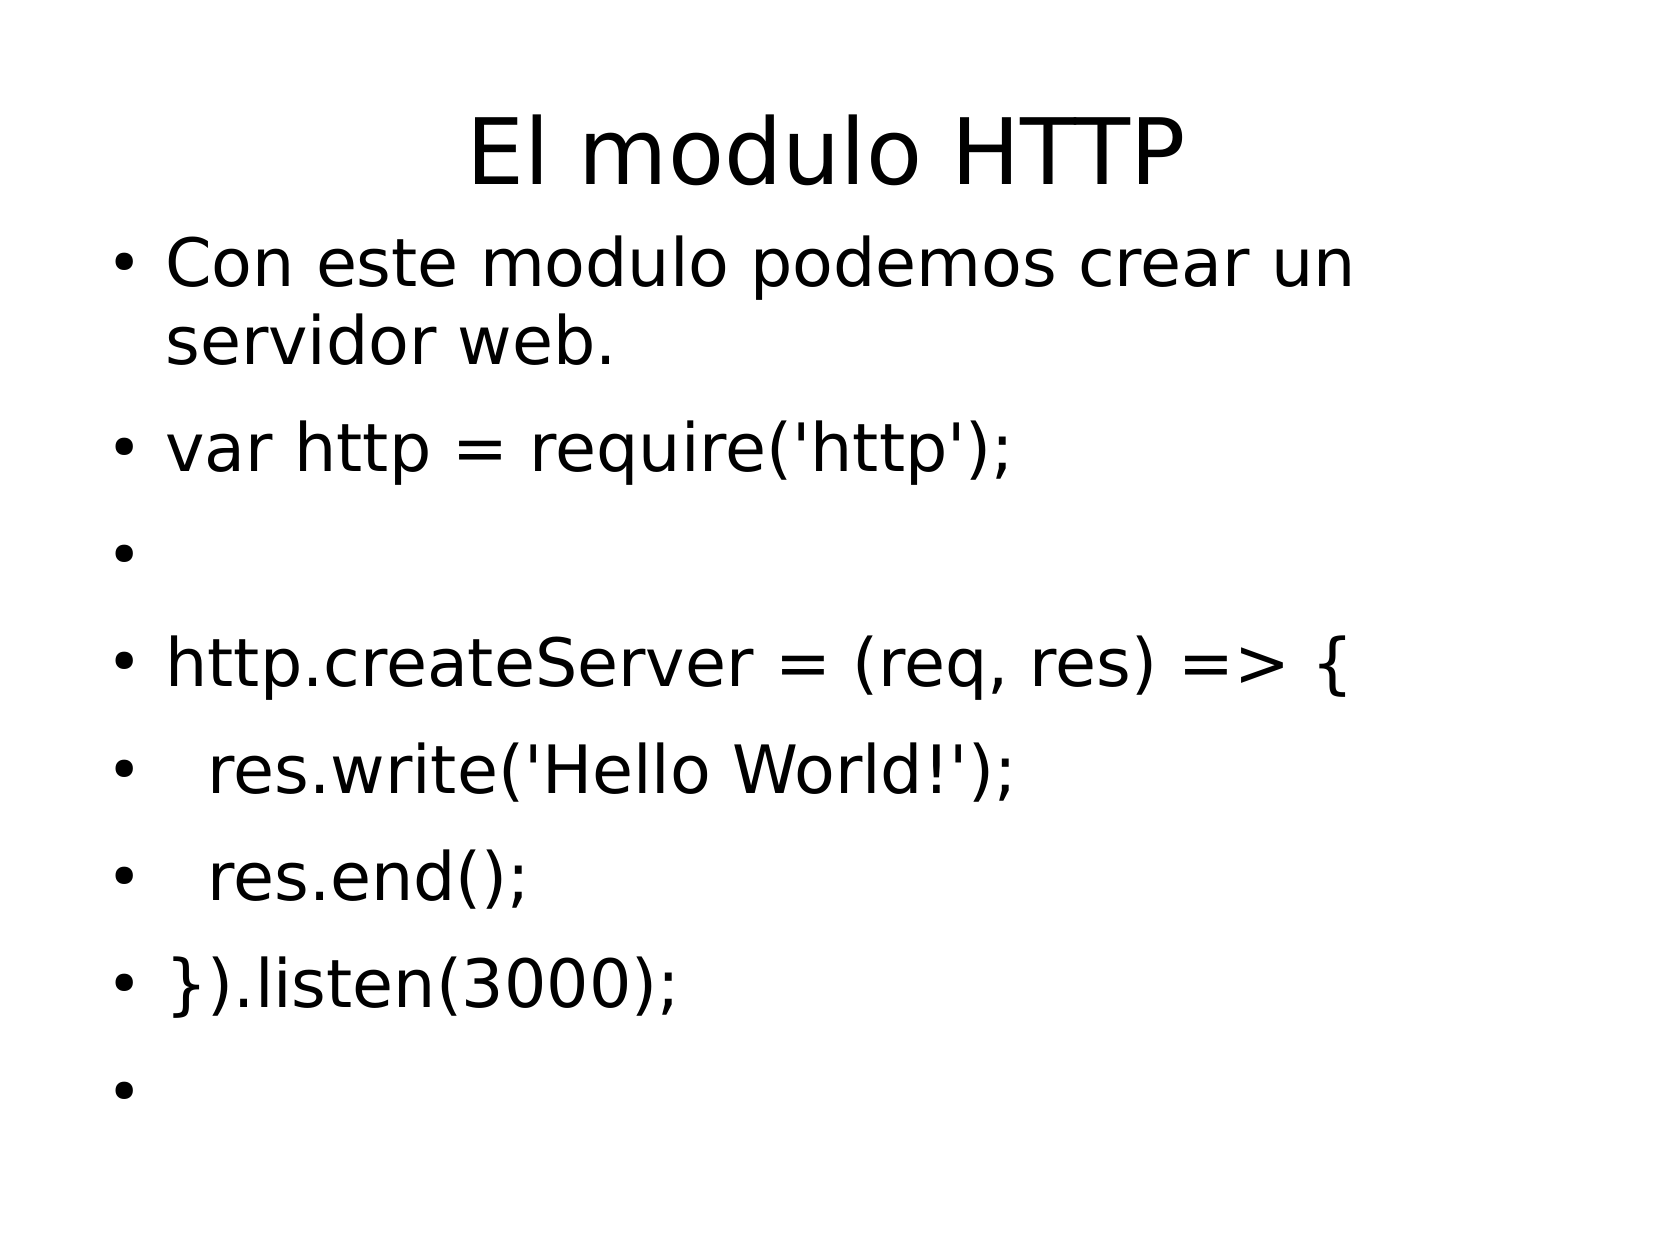

# El modulo HTTP
Con este modulo podemos crear un servidor web.
var http = require('http');
http.createServer = (req, res) => {
 res.write('Hello World!');
 res.end();
}).listen(3000);